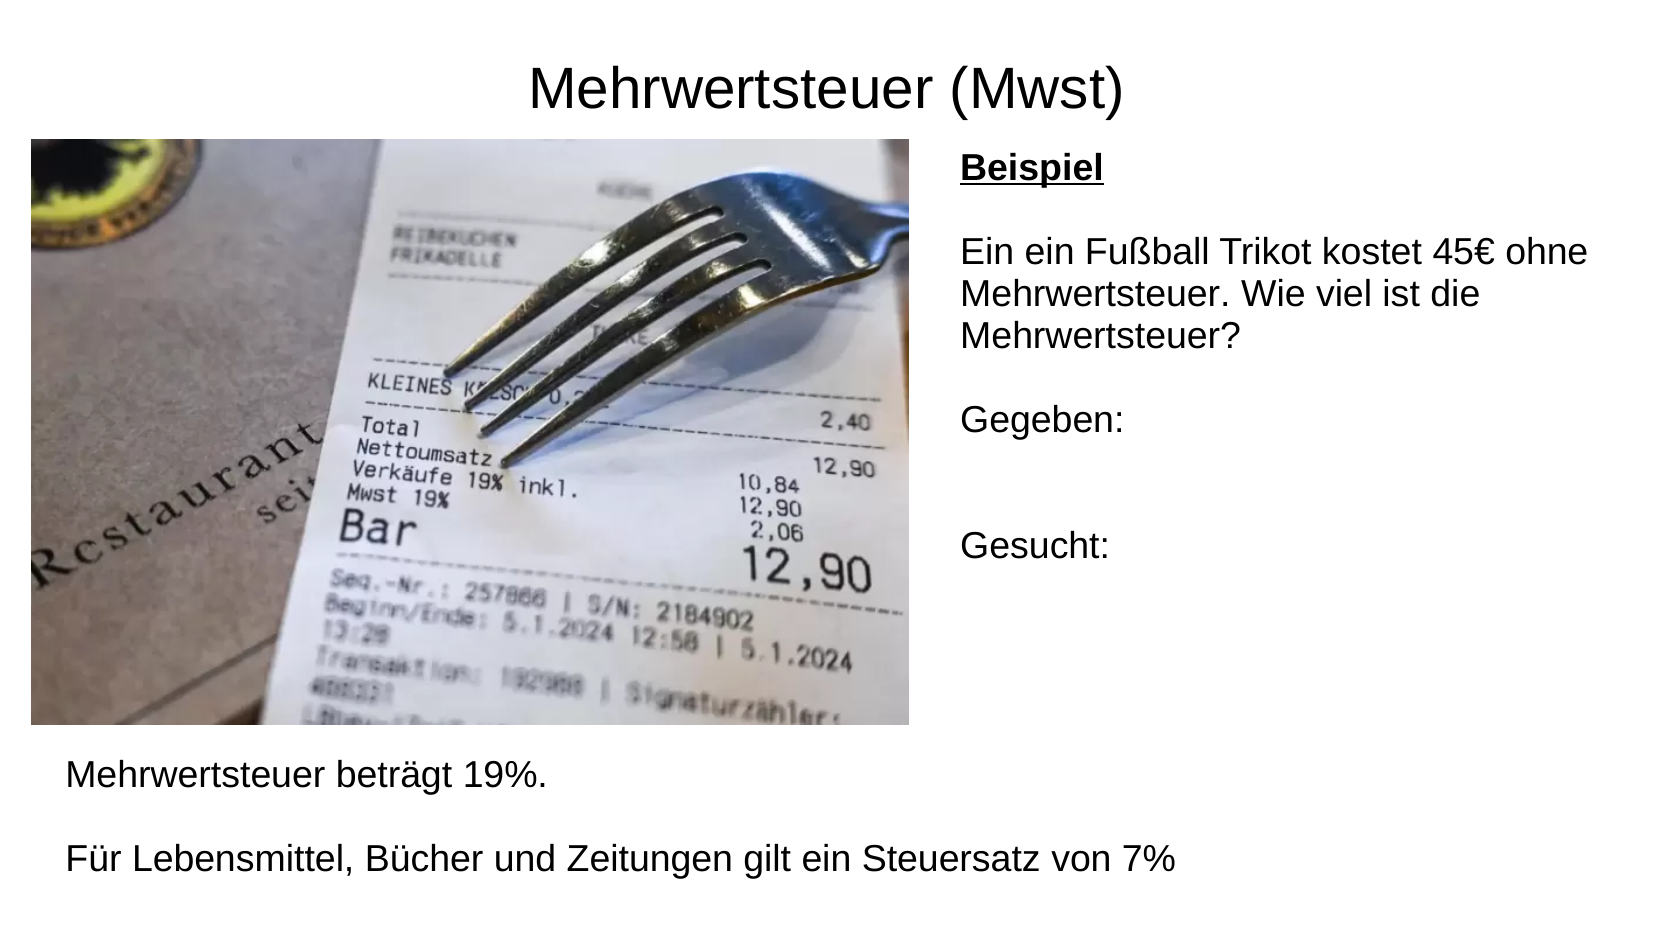

# Mehrwertsteuer (Mwst)
Beispiel
Ein ein Fußball Trikot kostet 45€ ohne Mehrwertsteuer. Wie viel ist die Mehrwertsteuer?
Gegeben:
Gesucht:
Mehrwertsteuer beträgt 19%.
Für Lebensmittel, Bücher und Zeitungen gilt ein Steuersatz von 7%